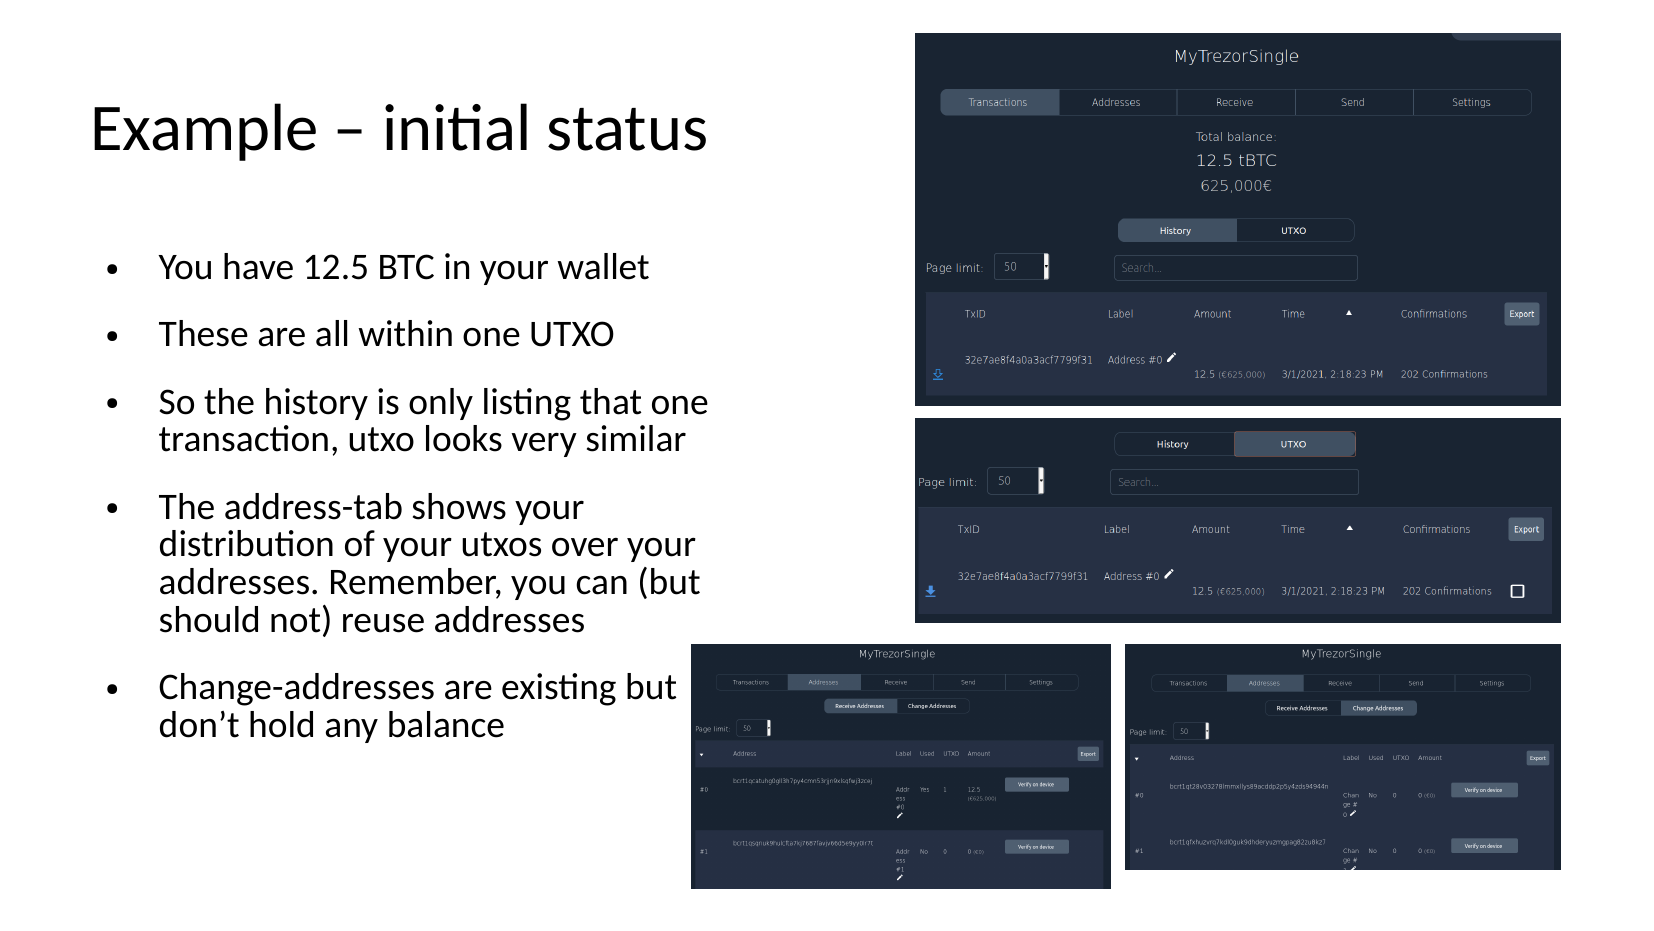

# Example – initial status
You have 12.5 BTC in your wallet
These are all within one UTXO
So the history is only listing that one transaction, utxo looks very similar
The address-tab shows your distribution of your utxos over your addresses. Remember, you can (but should not) reuse addresses
Change-addresses are existing but don’t hold any balance